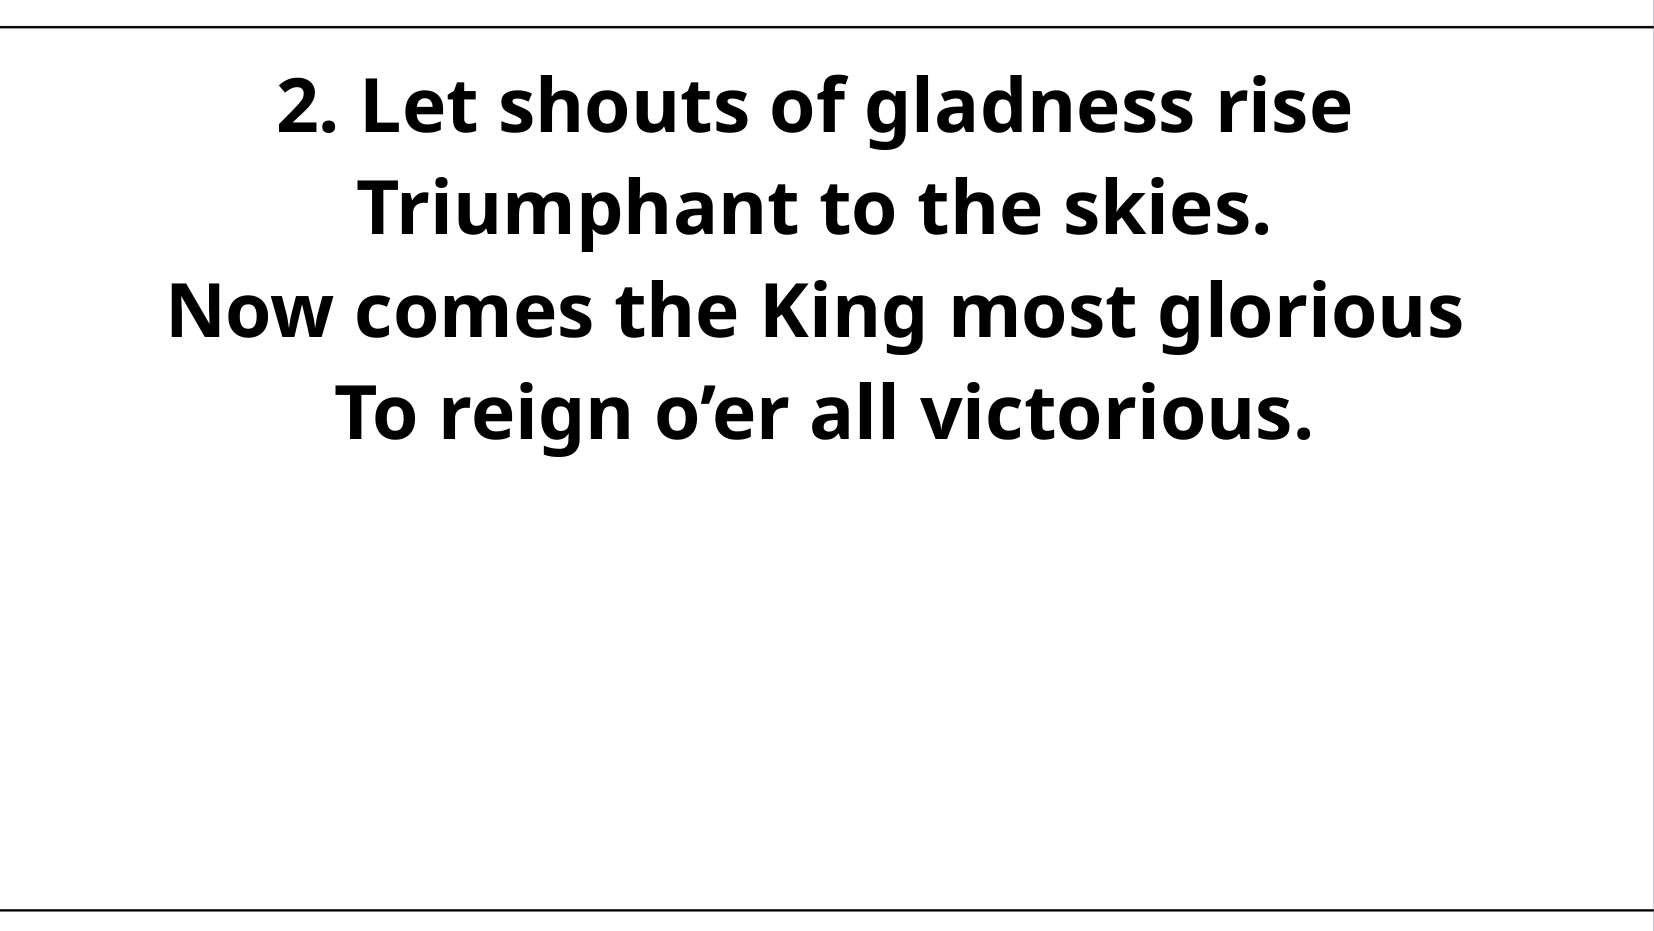

2. Let shouts of gladness rise
Triumphant to the skies.
Now comes the King most glorious
To reign o’er all victorious.